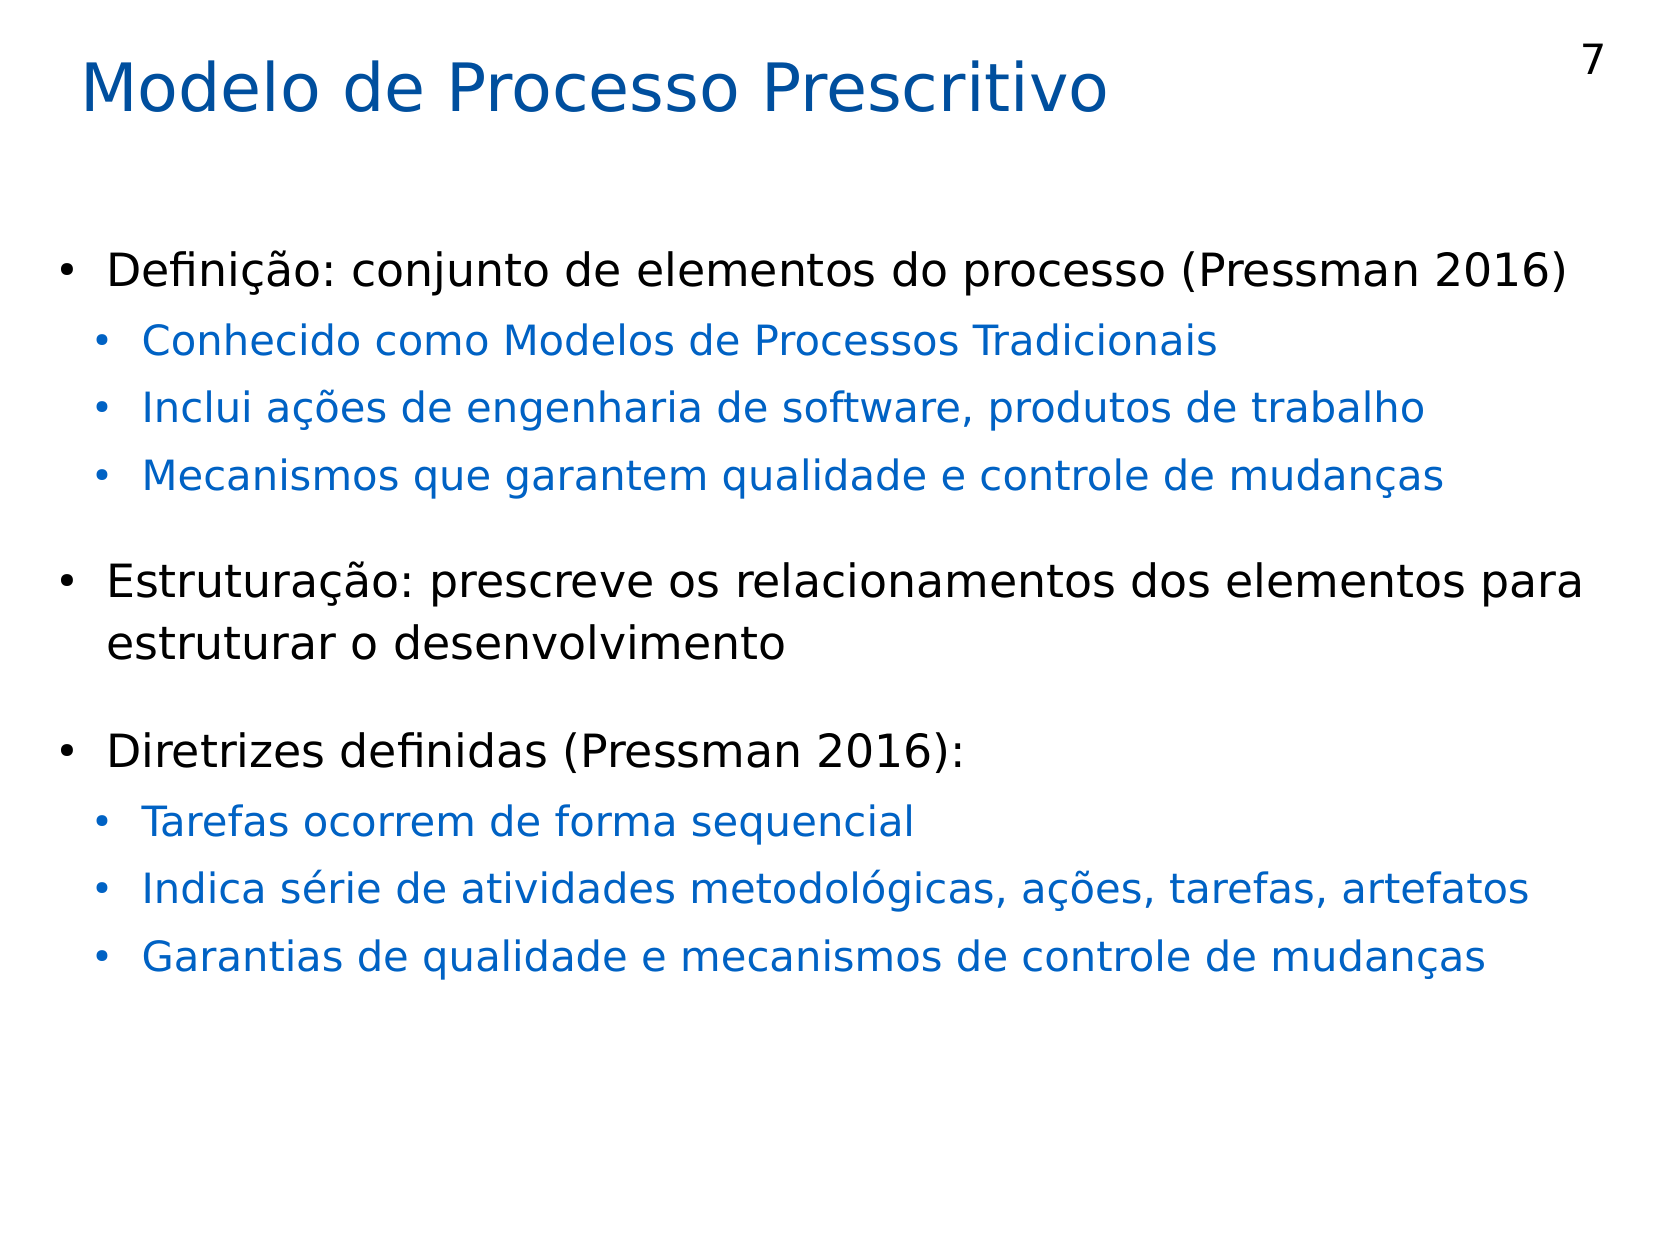

# Modelo de Processo Prescritivo
7
Definição: conjunto de elementos do processo (Pressman 2016)
Conhecido como Modelos de Processos Tradicionais
Inclui ações de engenharia de software, produtos de trabalho
Mecanismos que garantem qualidade e controle de mudanças
Estruturação: prescreve os relacionamentos dos elementos para estruturar o desenvolvimento
Diretrizes definidas (Pressman 2016):
Tarefas ocorrem de forma sequencial
Indica série de atividades metodológicas, ações, tarefas, artefatos
Garantias de qualidade e mecanismos de controle de mudanças